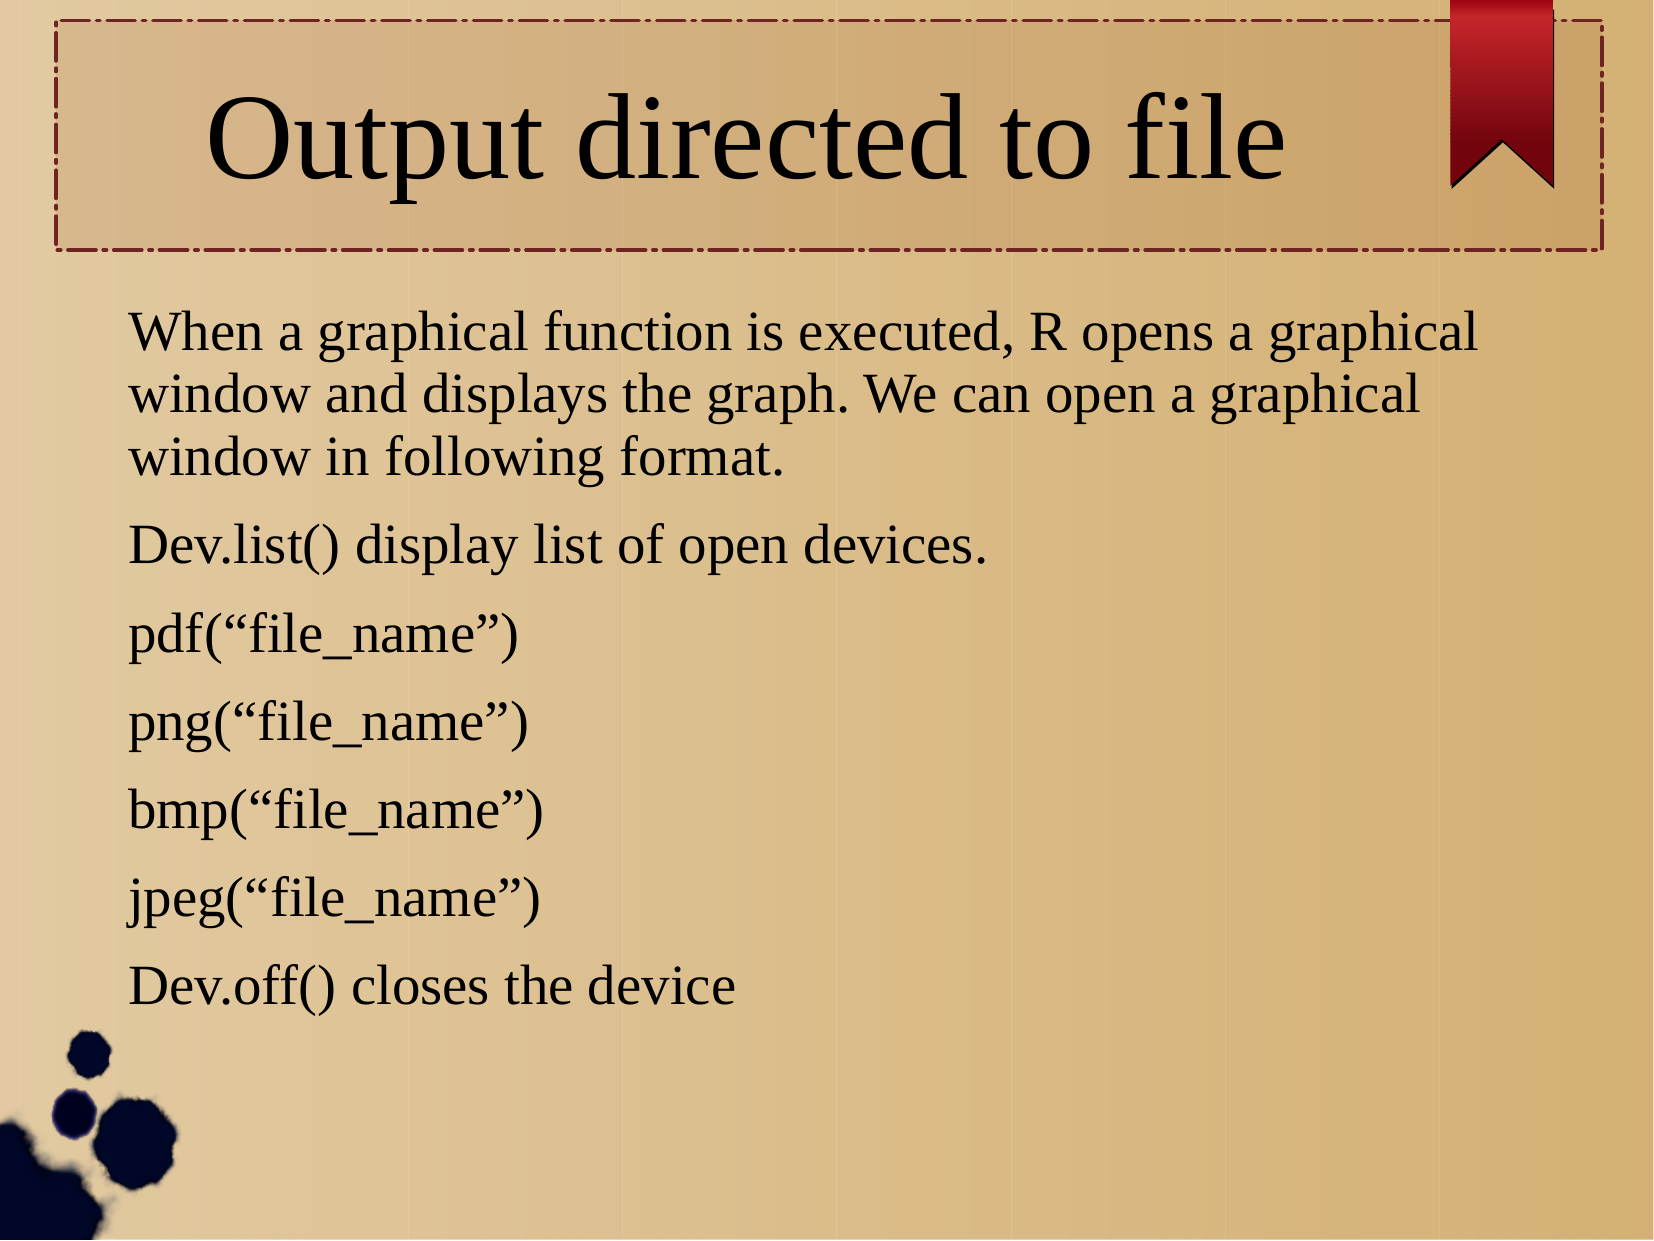

# Output directed to file
When a graphical function is executed, R opens a graphical window and displays the graph. We can open a graphical window in following format.
Dev.list() display list of open devices.
pdf(“file_name”)
png(“file_name”)
bmp(“file_name”)
jpeg(“file_name”)
Dev.off() closes the device